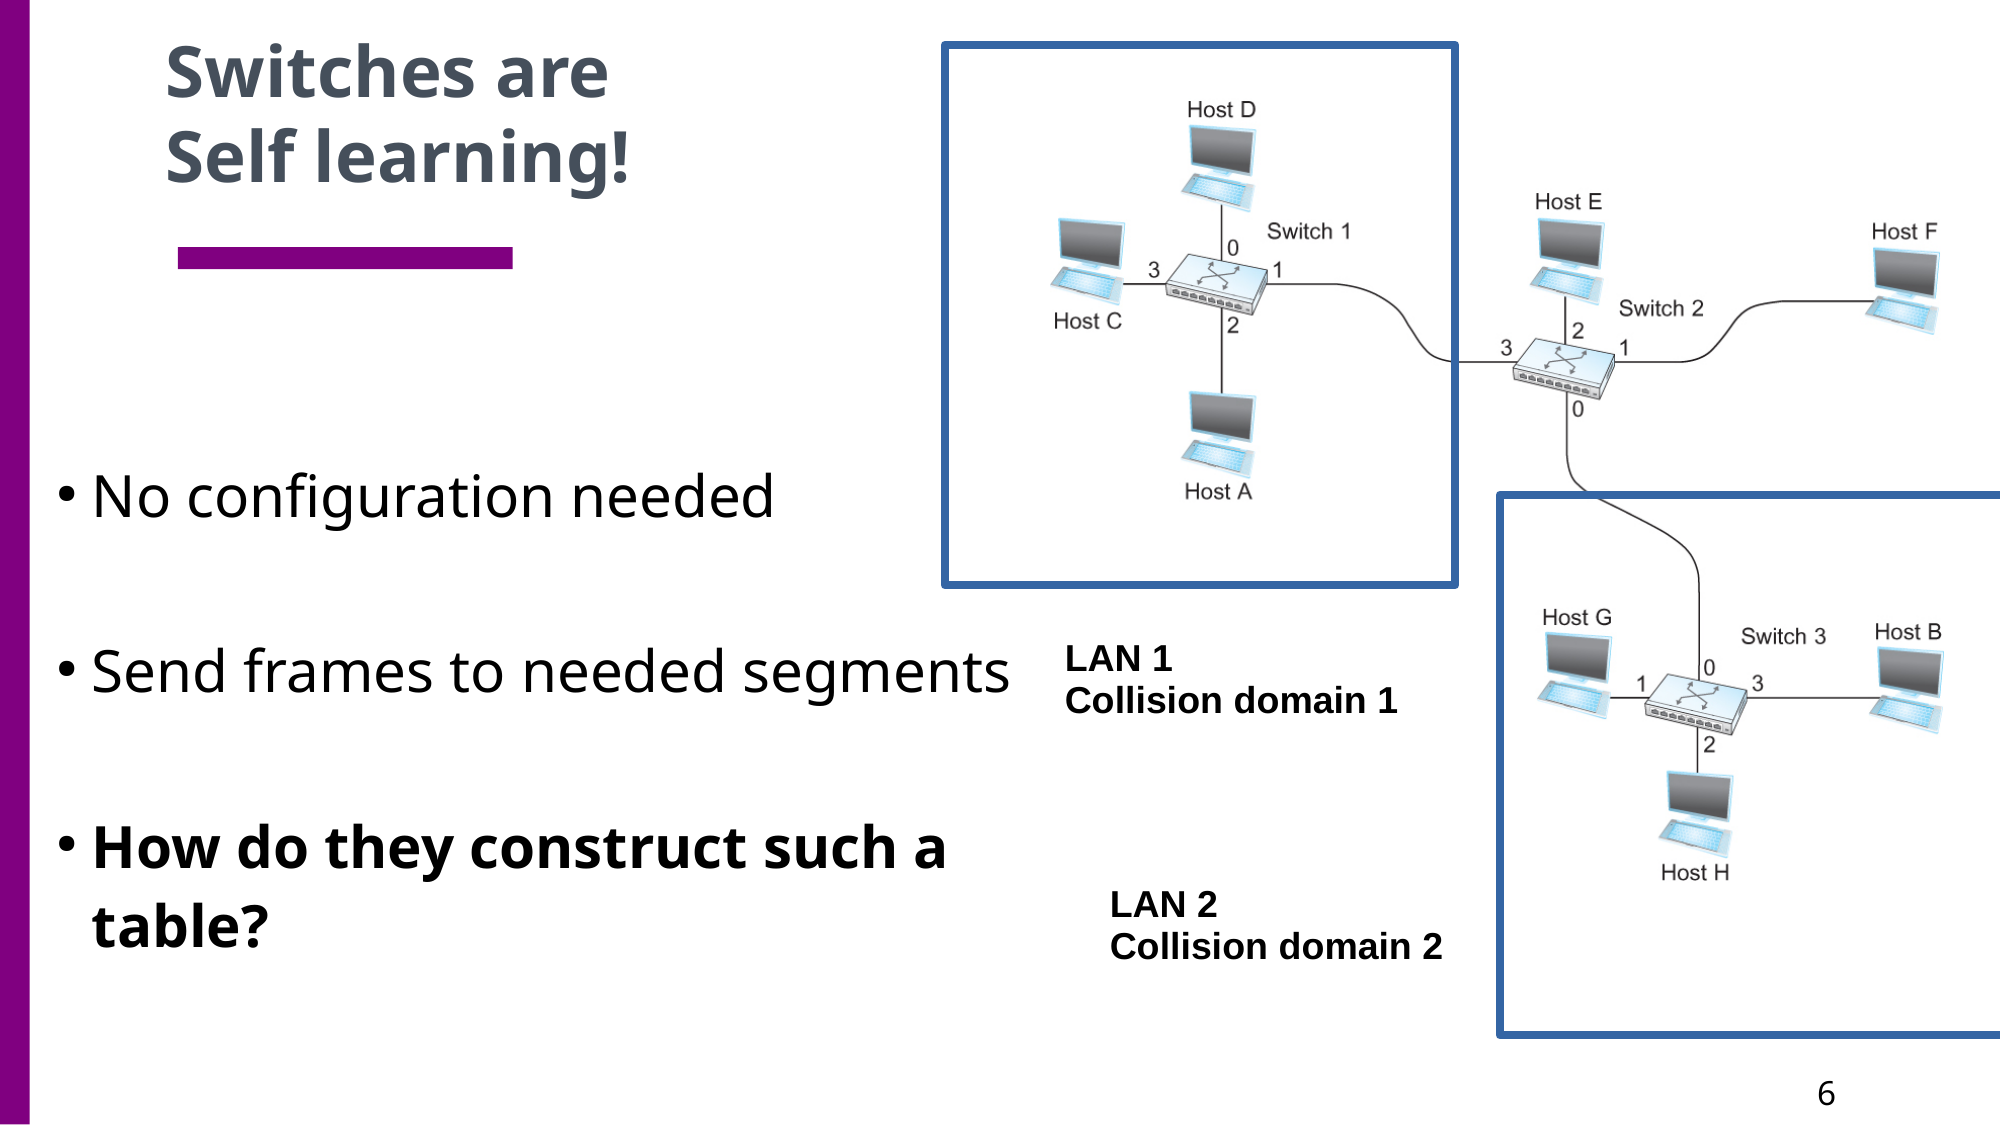

Switches are
Self learning!
No configuration needed
Send frames to needed segments
How do they construct such a
table?
LAN 1
Collision domain 1
LAN 2
Collision domain 2